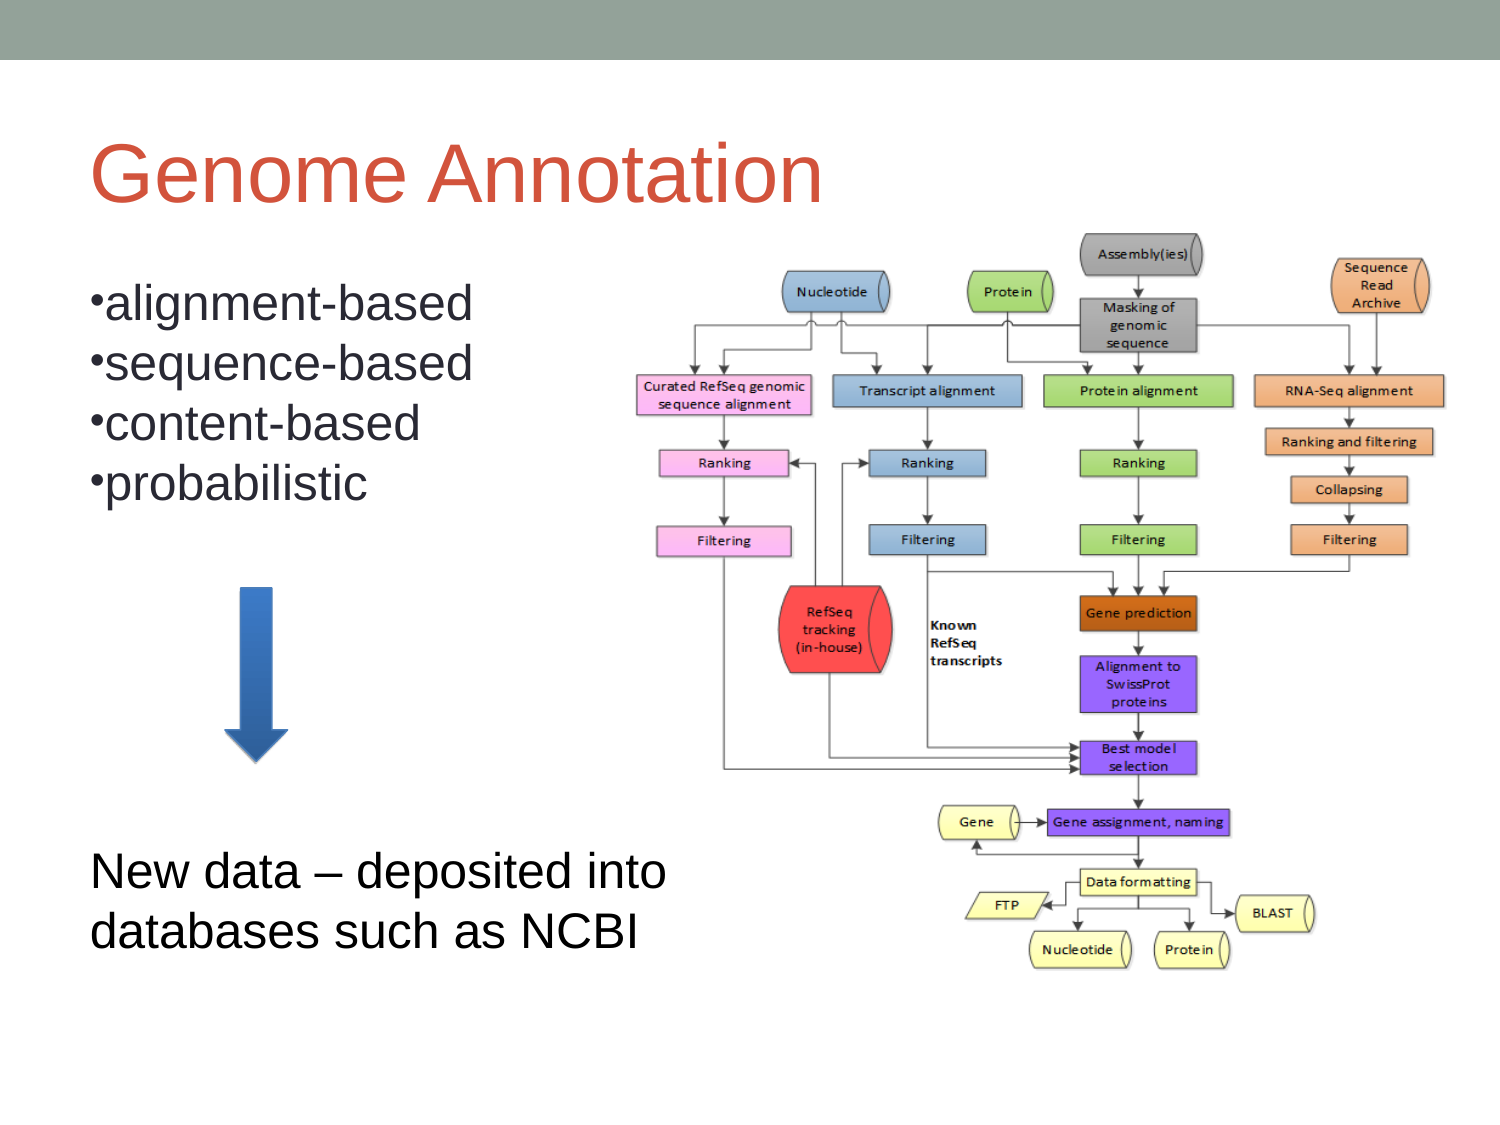

Genome Annotation
alignment-based
sequence-based
content-based
probabilistic
New data – deposited into databases such as NCBI